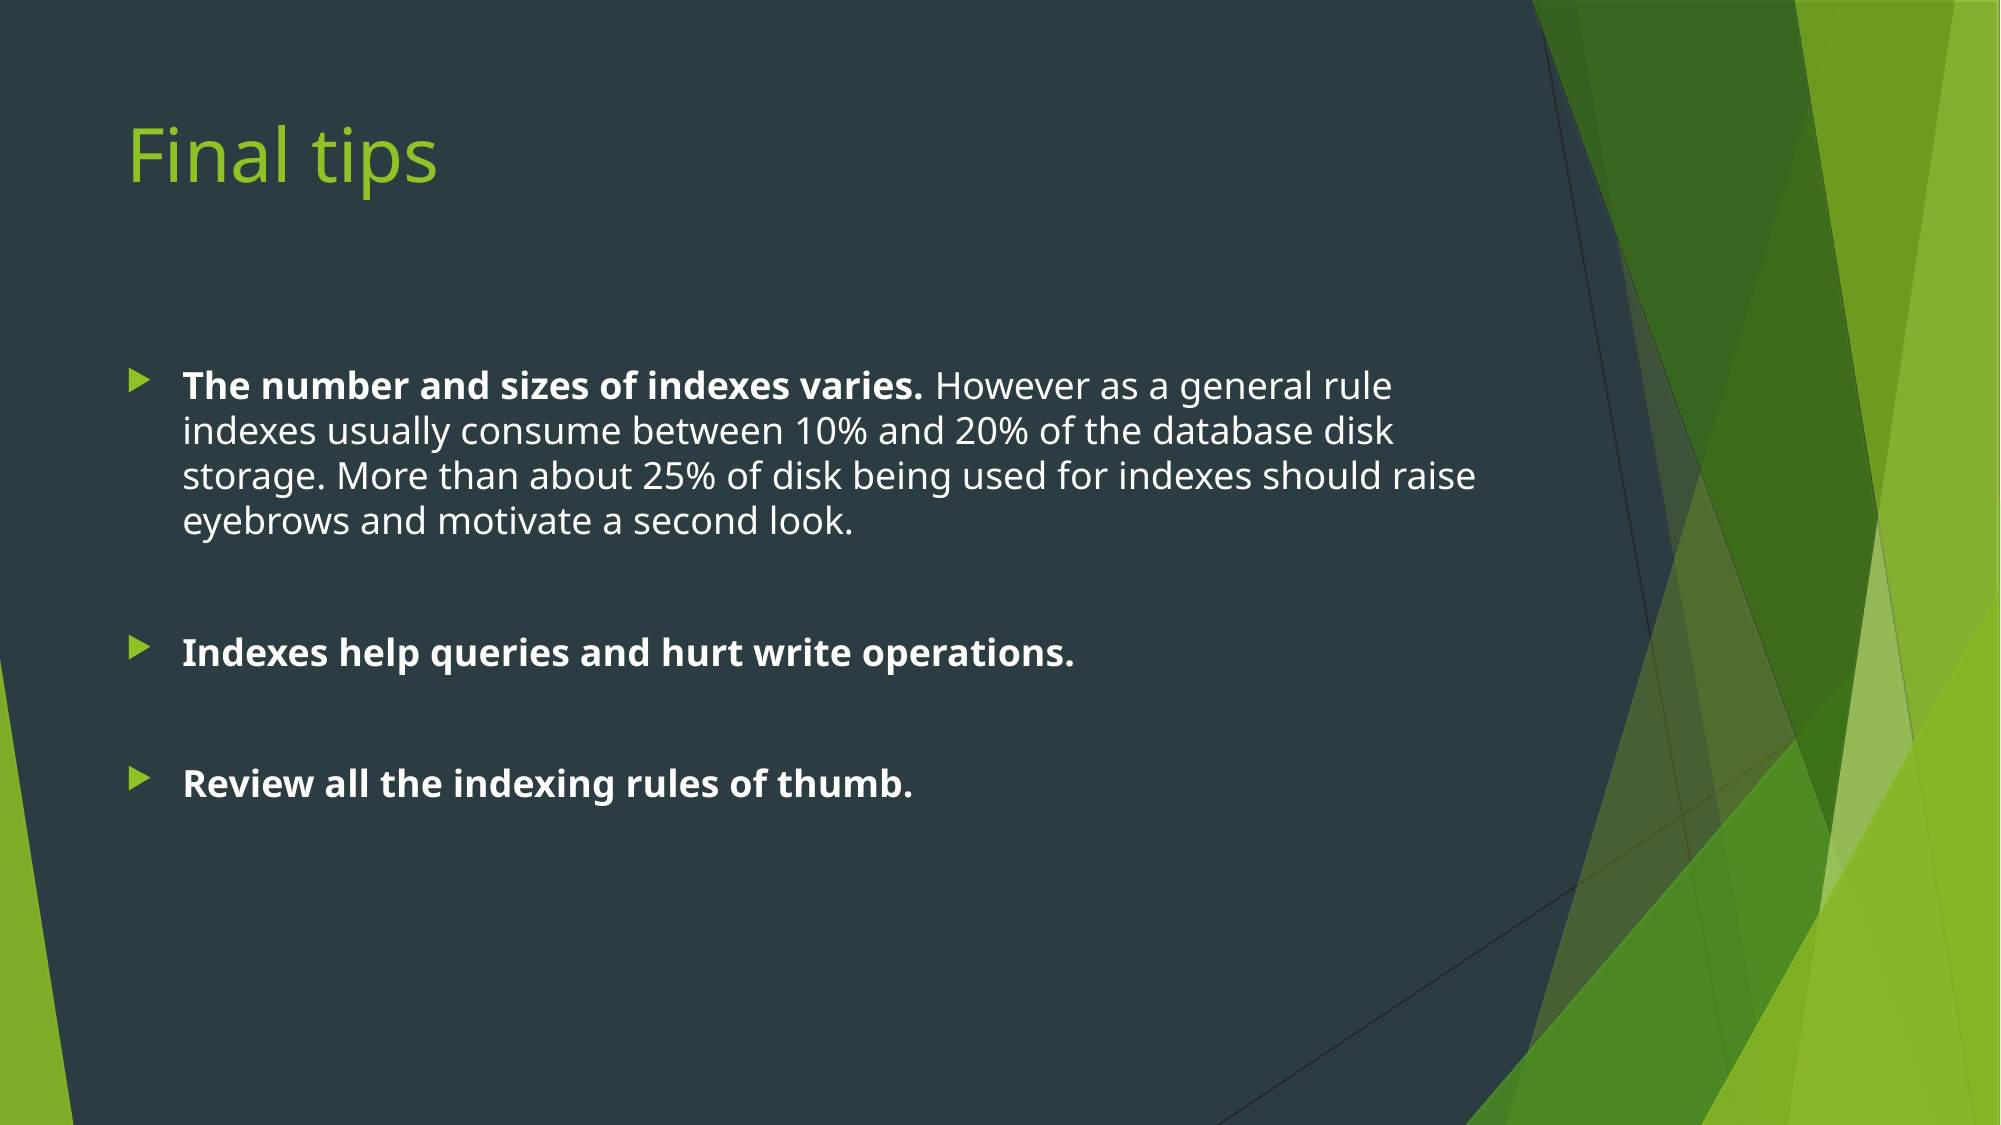

# Final tips
The number and sizes of indexes varies. However as a general rule indexes usually consume between 10% and 20% of the database disk storage. More than about 25% of disk being used for indexes should raise eyebrows and motivate a second look.
Indexes help queries and hurt write operations.
Review all the indexing rules of thumb.